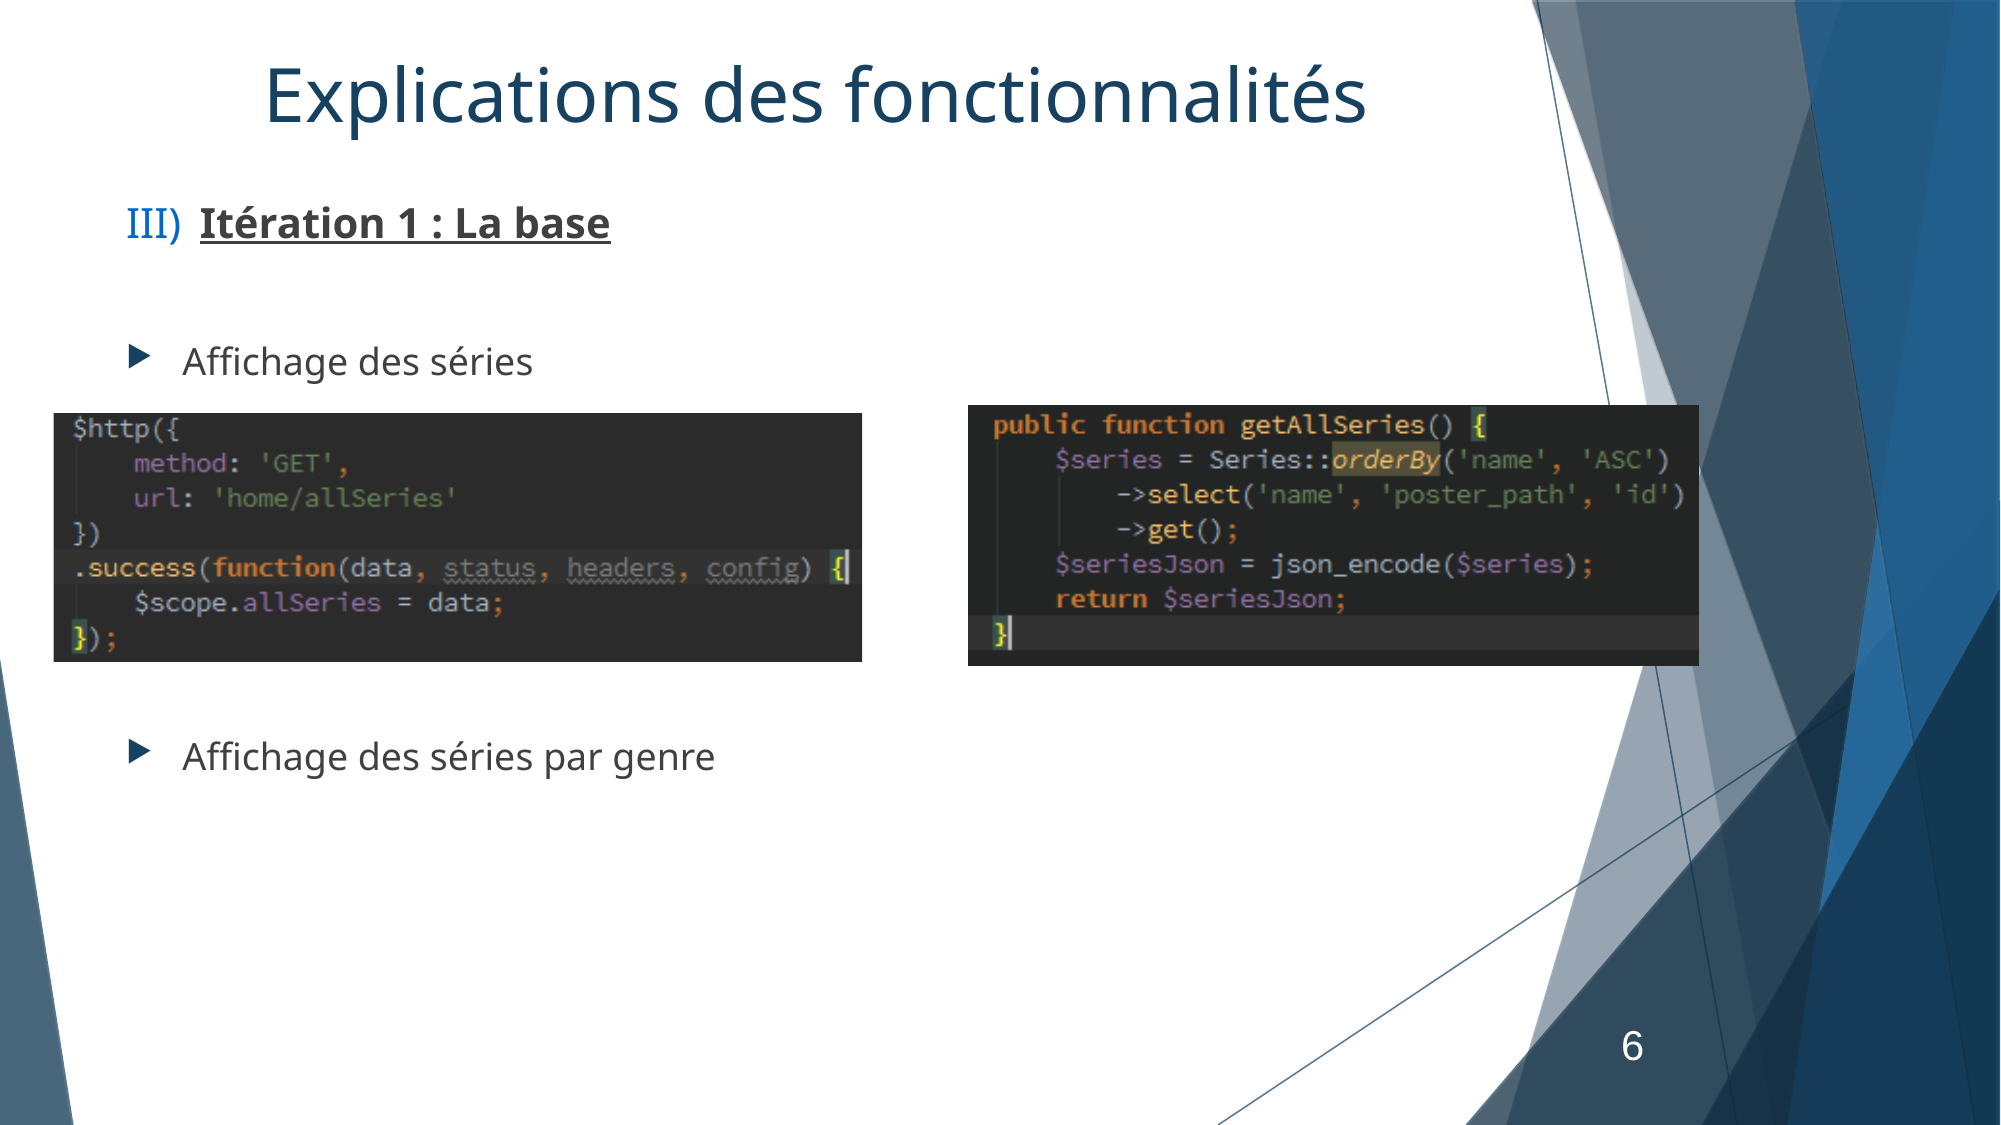

# Explications des fonctionnalités
III)	Itération 1 : La base
Affichage des séries
Affichage des séries par genre
6